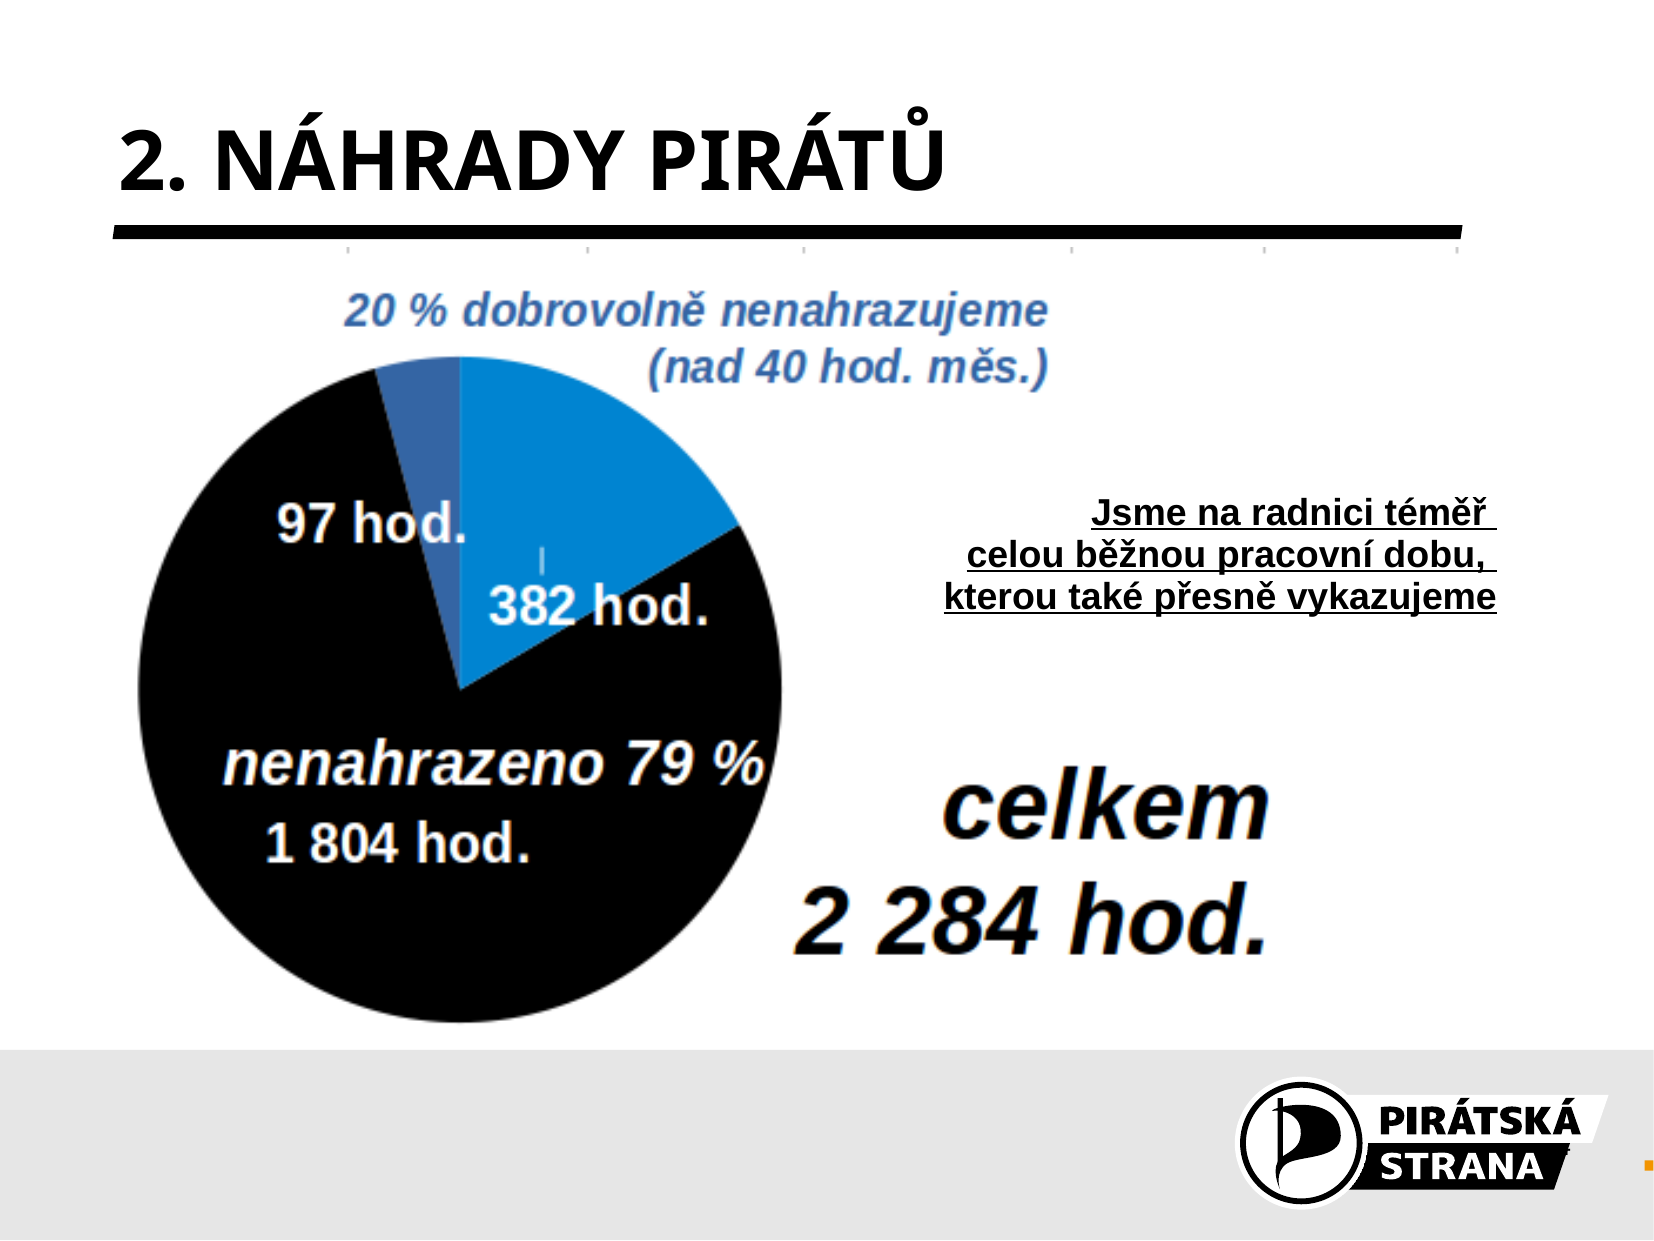

# 2. NÁHRADY PIRÁTŮ
Jsme na radnici téměř
celou běžnou pracovní dobu,
kterou také přesně vykazujeme